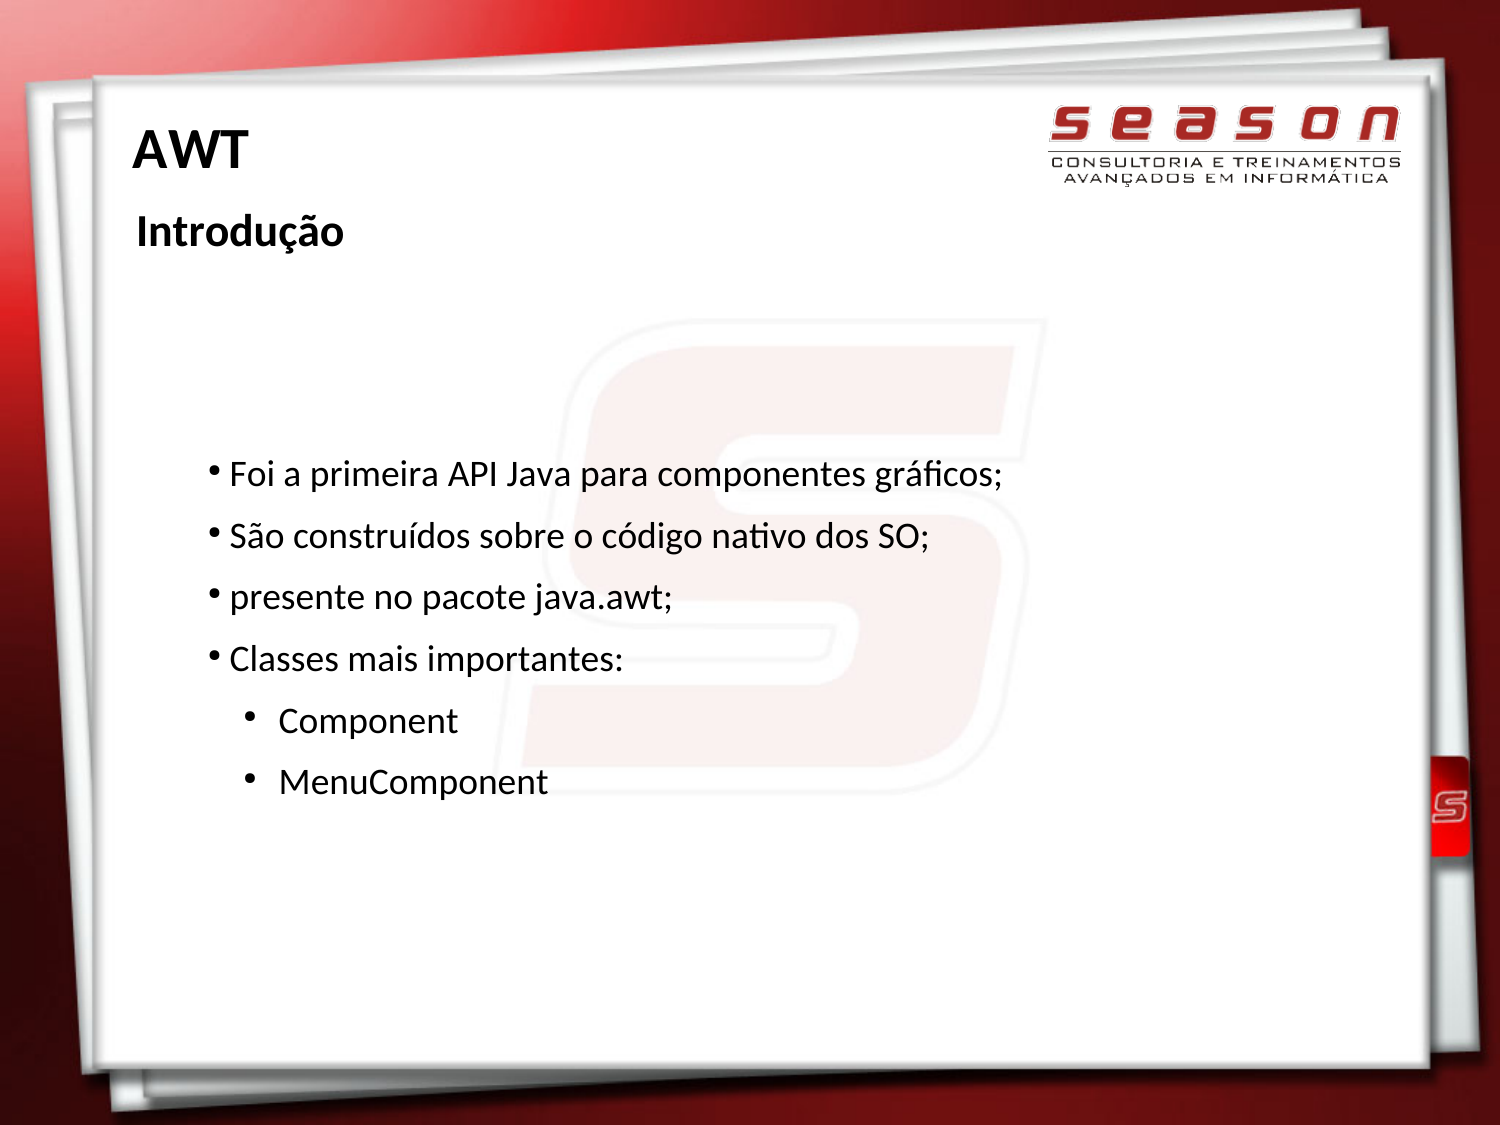

# AWT
Introdução
 Foi a primeira API Java para componentes gráficos;
 São construídos sobre o código nativo dos SO;
 presente no pacote java.awt;
 Classes mais importantes:
Component
MenuComponent